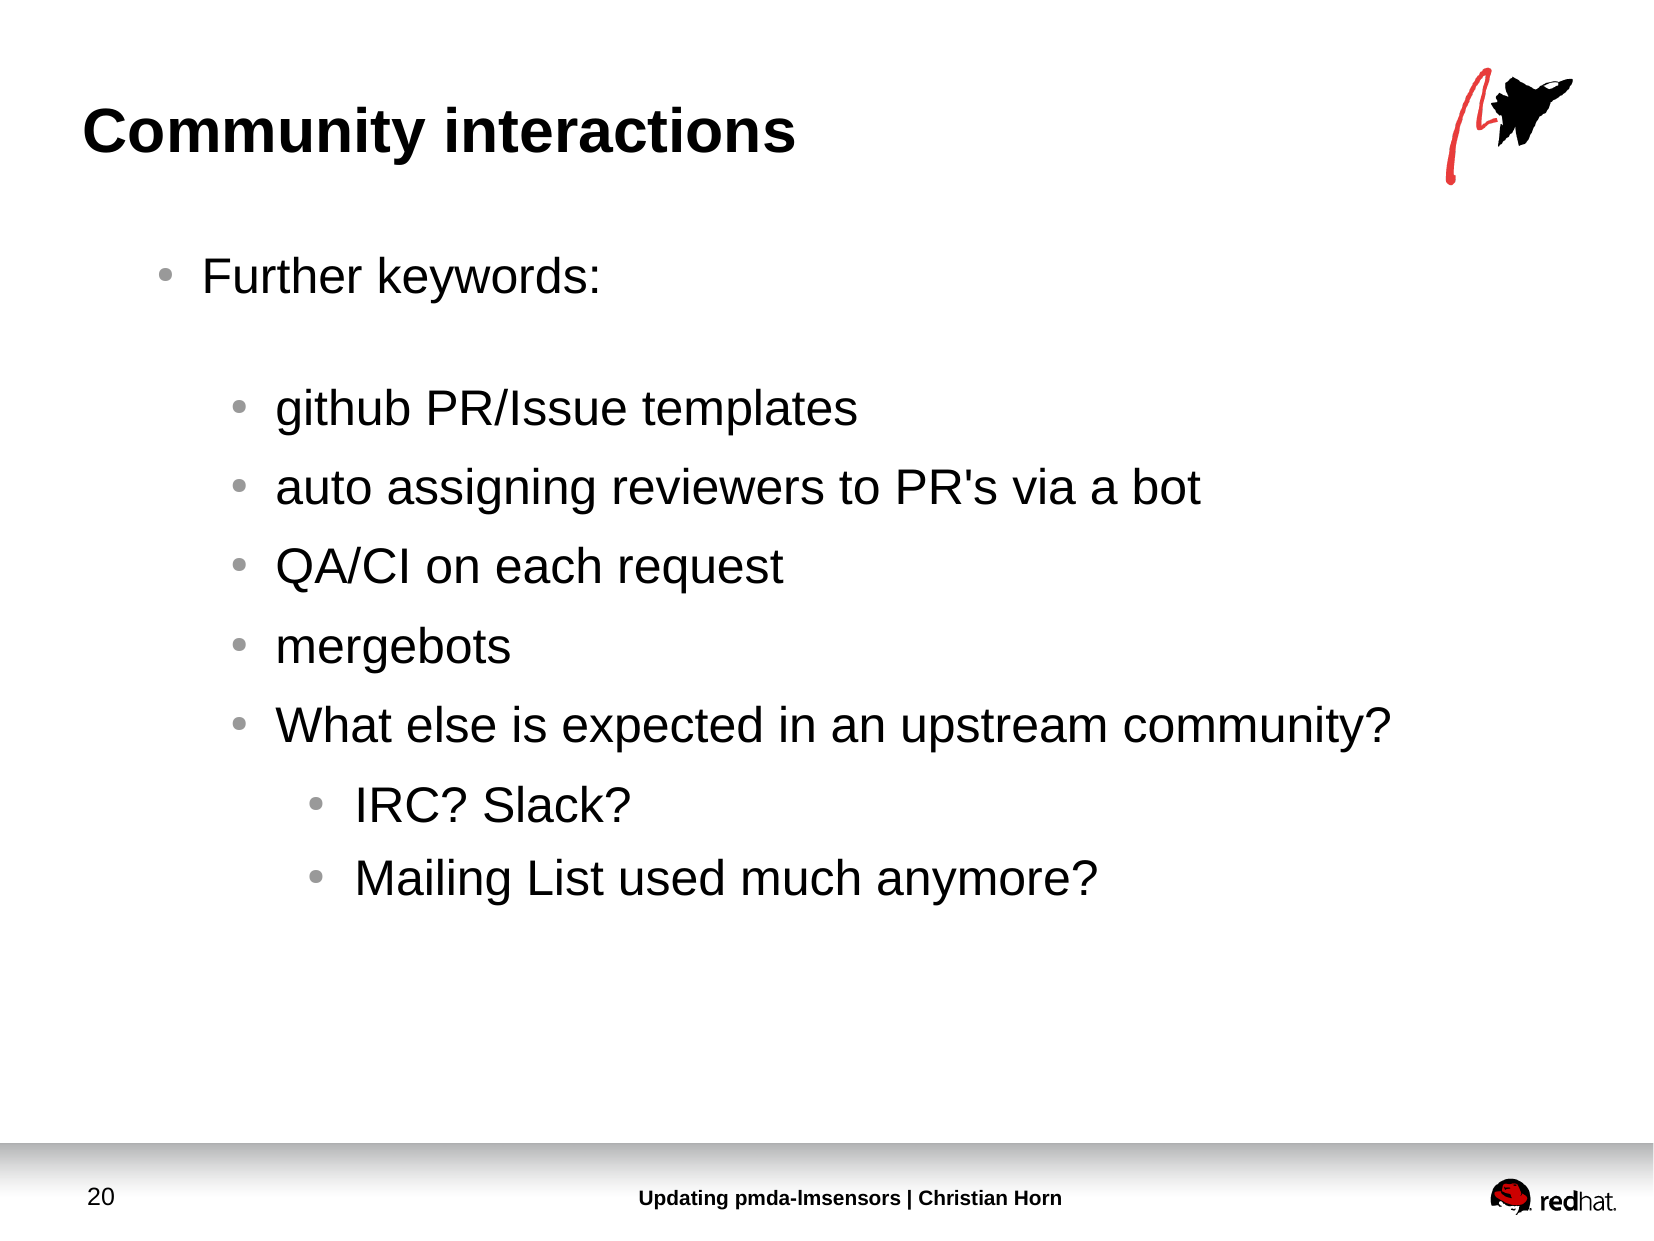

# Community interactions
Further keywords:
github PR/Issue templates
auto assigning reviewers to PR's via a bot
QA/CI on each request
mergebots
What else is expected in an upstream community?
IRC? Slack?
Mailing List used much anymore?